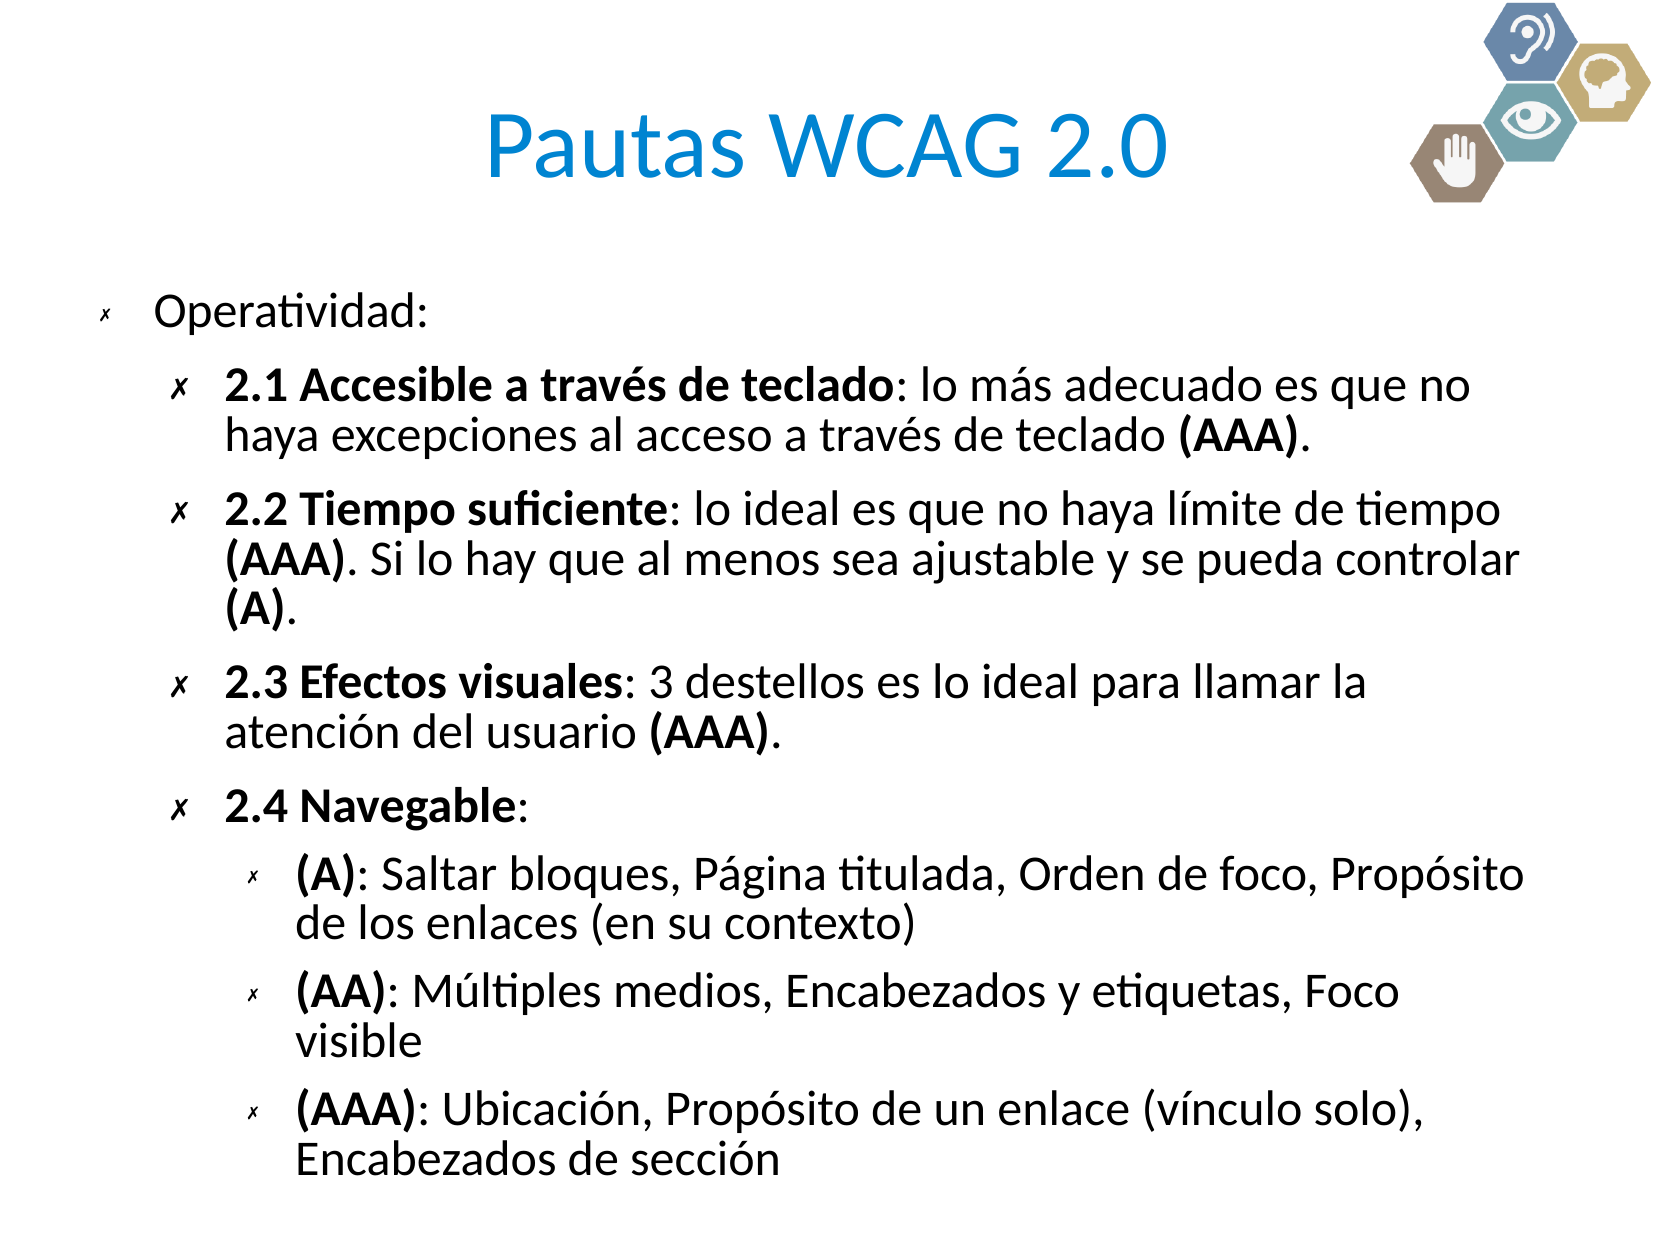

# Pautas WCAG 2.0
Operatividad:
2.1 Accesible a través de teclado: lo más adecuado es que no haya excepciones al acceso a través de teclado (AAA).
2.2 Tiempo suficiente: lo ideal es que no haya límite de tiempo (AAA). Si lo hay que al menos sea ajustable y se pueda controlar (A).
2.3 Efectos visuales: 3 destellos es lo ideal para llamar la atención del usuario (AAA).
2.4 Navegable:
(A): Saltar bloques, Página titulada, Orden de foco, Propósito de los enlaces (en su contexto)
(AA): Múltiples medios, Encabezados y etiquetas, Foco visible
(AAA): Ubicación, Propósito de un enlace (vínculo solo), Encabezados de sección